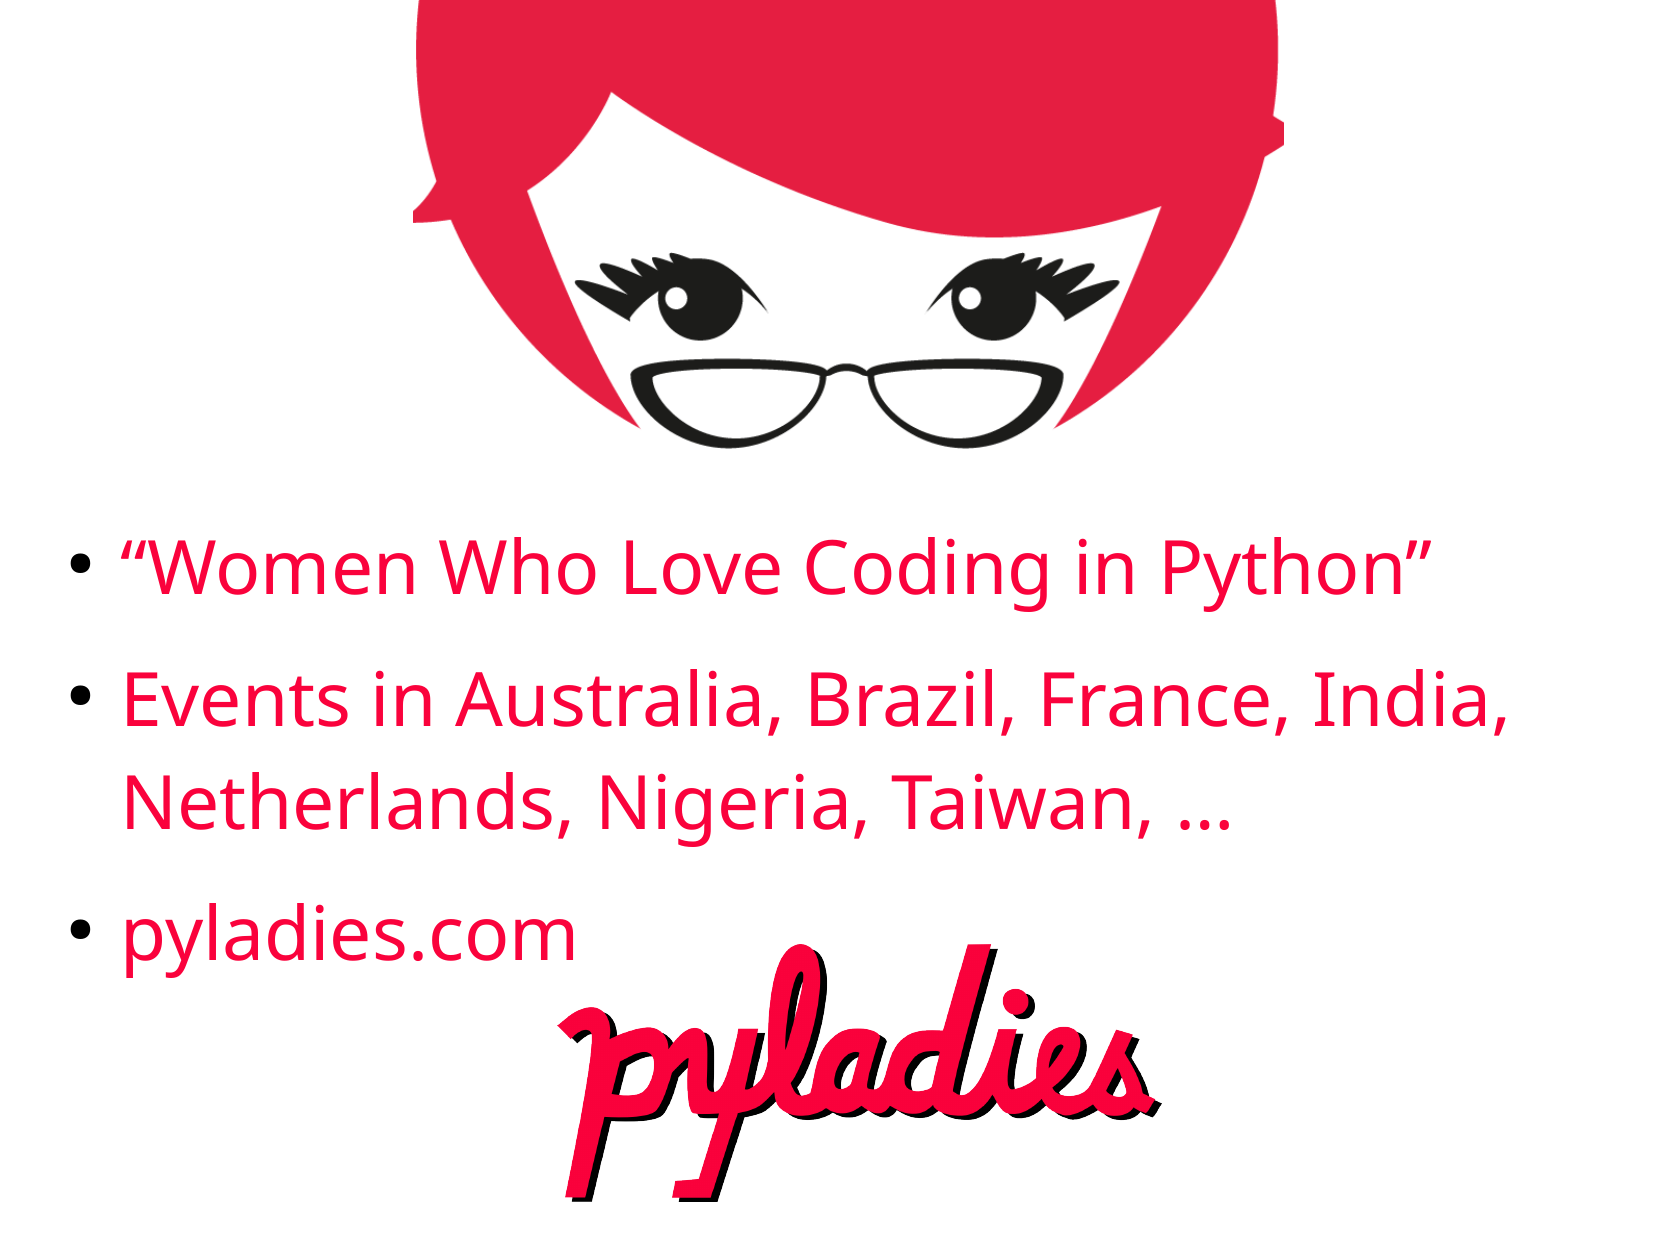

# “Women Who Love Coding in Python”
Events in Australia, Brazil, France, India, Netherlands, Nigeria, Taiwan, …
pyladies.com